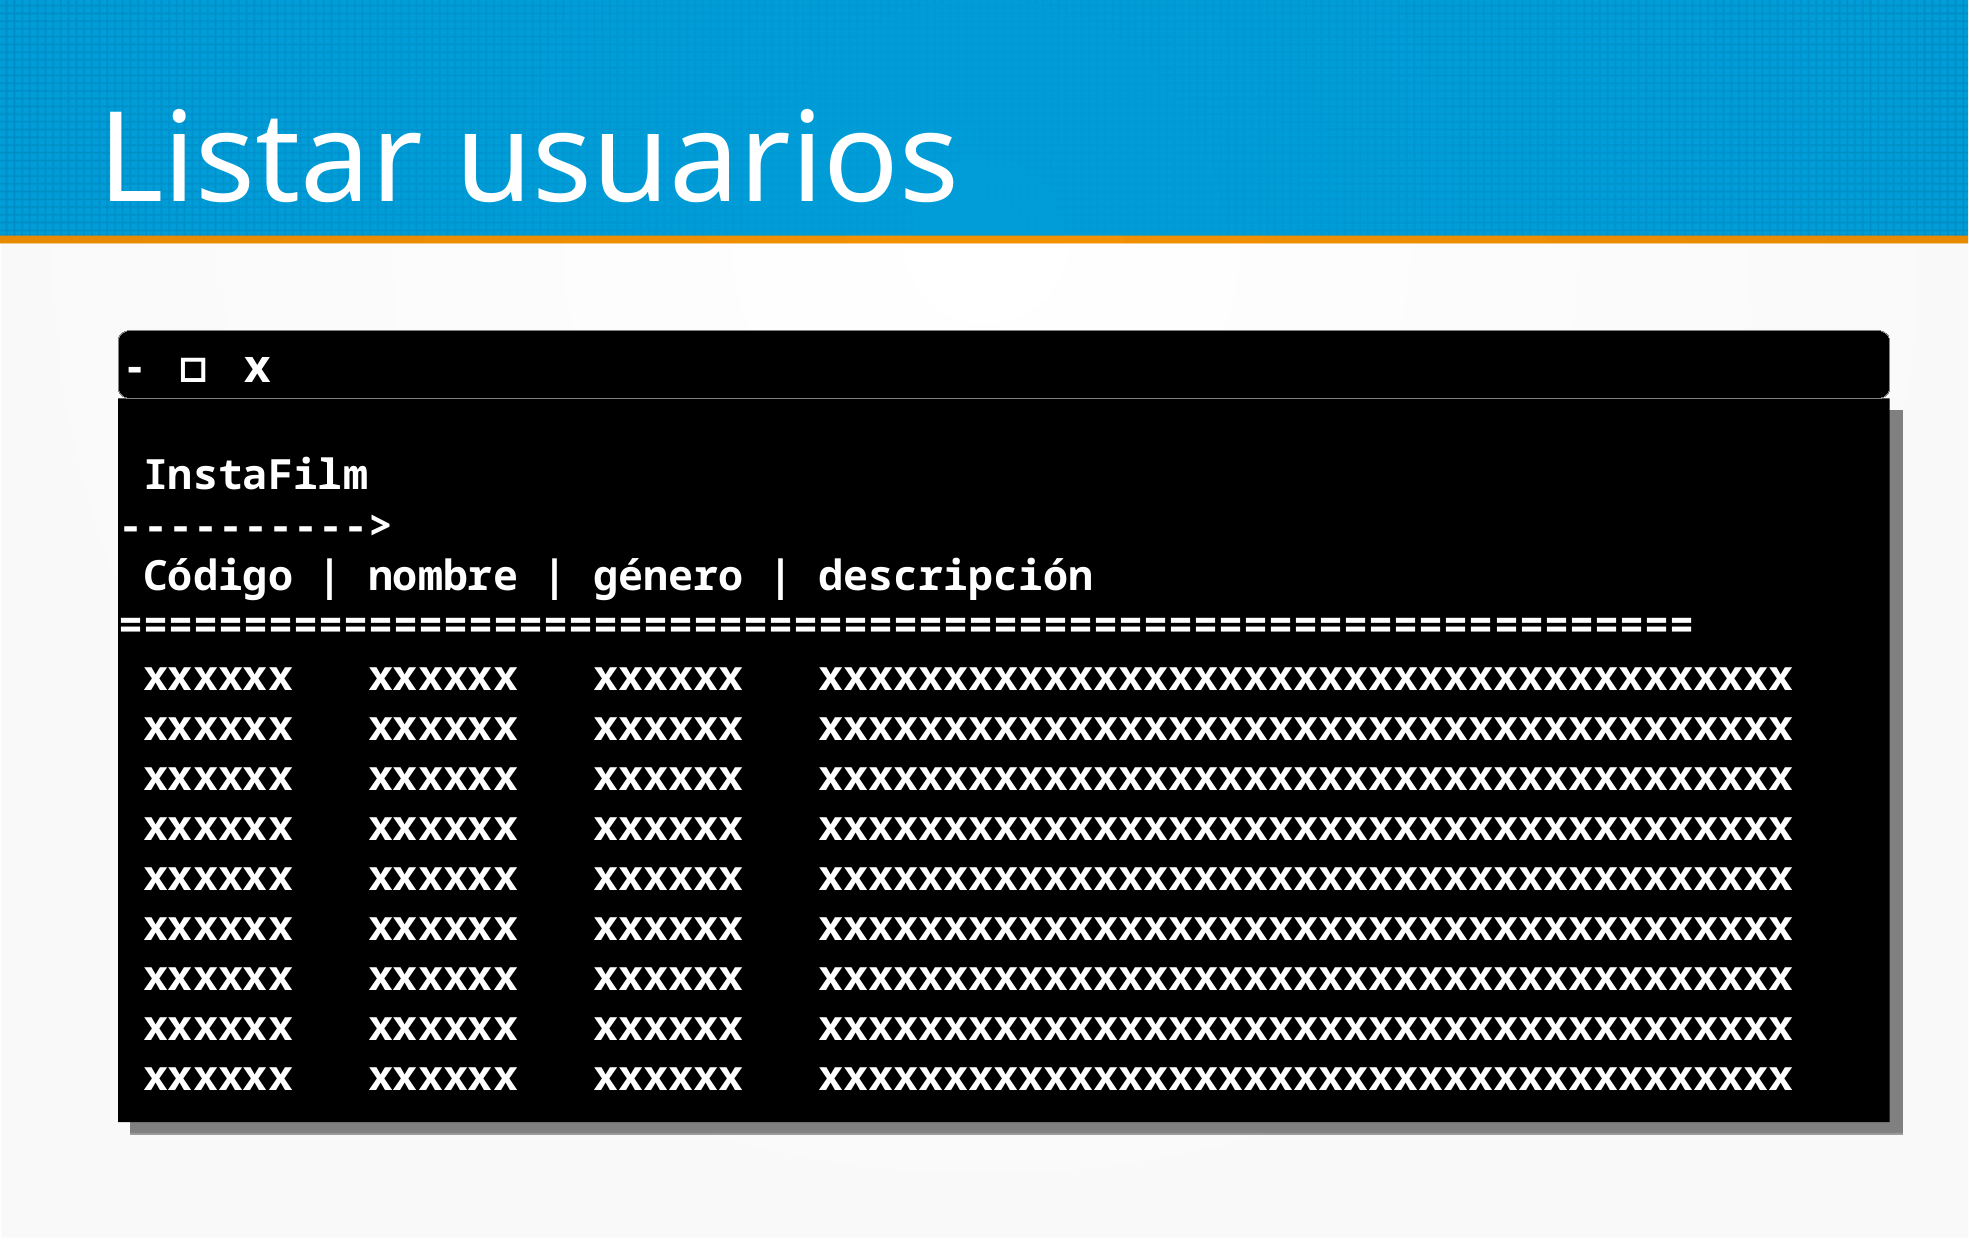

# Listar usuarios
- □ x
 InstaFilm
---------->
 Código | nombre | género | descripción ===============================================================
 xxxxxx xxxxxx xxxxxx xxxxxxxxxxxxxxxxxxxxxxxxxxxxxxxxxxxxxxx
 xxxxxx xxxxxx xxxxxx xxxxxxxxxxxxxxxxxxxxxxxxxxxxxxxxxxxxxxx
 xxxxxx xxxxxx xxxxxx xxxxxxxxxxxxxxxxxxxxxxxxxxxxxxxxxxxxxxx
 xxxxxx xxxxxx xxxxxx xxxxxxxxxxxxxxxxxxxxxxxxxxxxxxxxxxxxxxx
 xxxxxx xxxxxx xxxxxx xxxxxxxxxxxxxxxxxxxxxxxxxxxxxxxxxxxxxxx
 xxxxxx xxxxxx xxxxxx xxxxxxxxxxxxxxxxxxxxxxxxxxxxxxxxxxxxxxx
 xxxxxx xxxxxx xxxxxx xxxxxxxxxxxxxxxxxxxxxxxxxxxxxxxxxxxxxxx
 xxxxxx xxxxxx xxxxxx xxxxxxxxxxxxxxxxxxxxxxxxxxxxxxxxxxxxxxx
 xxxxxx xxxxxx xxxxxx xxxxxxxxxxxxxxxxxxxxxxxxxxxxxxxxxxxxxxx